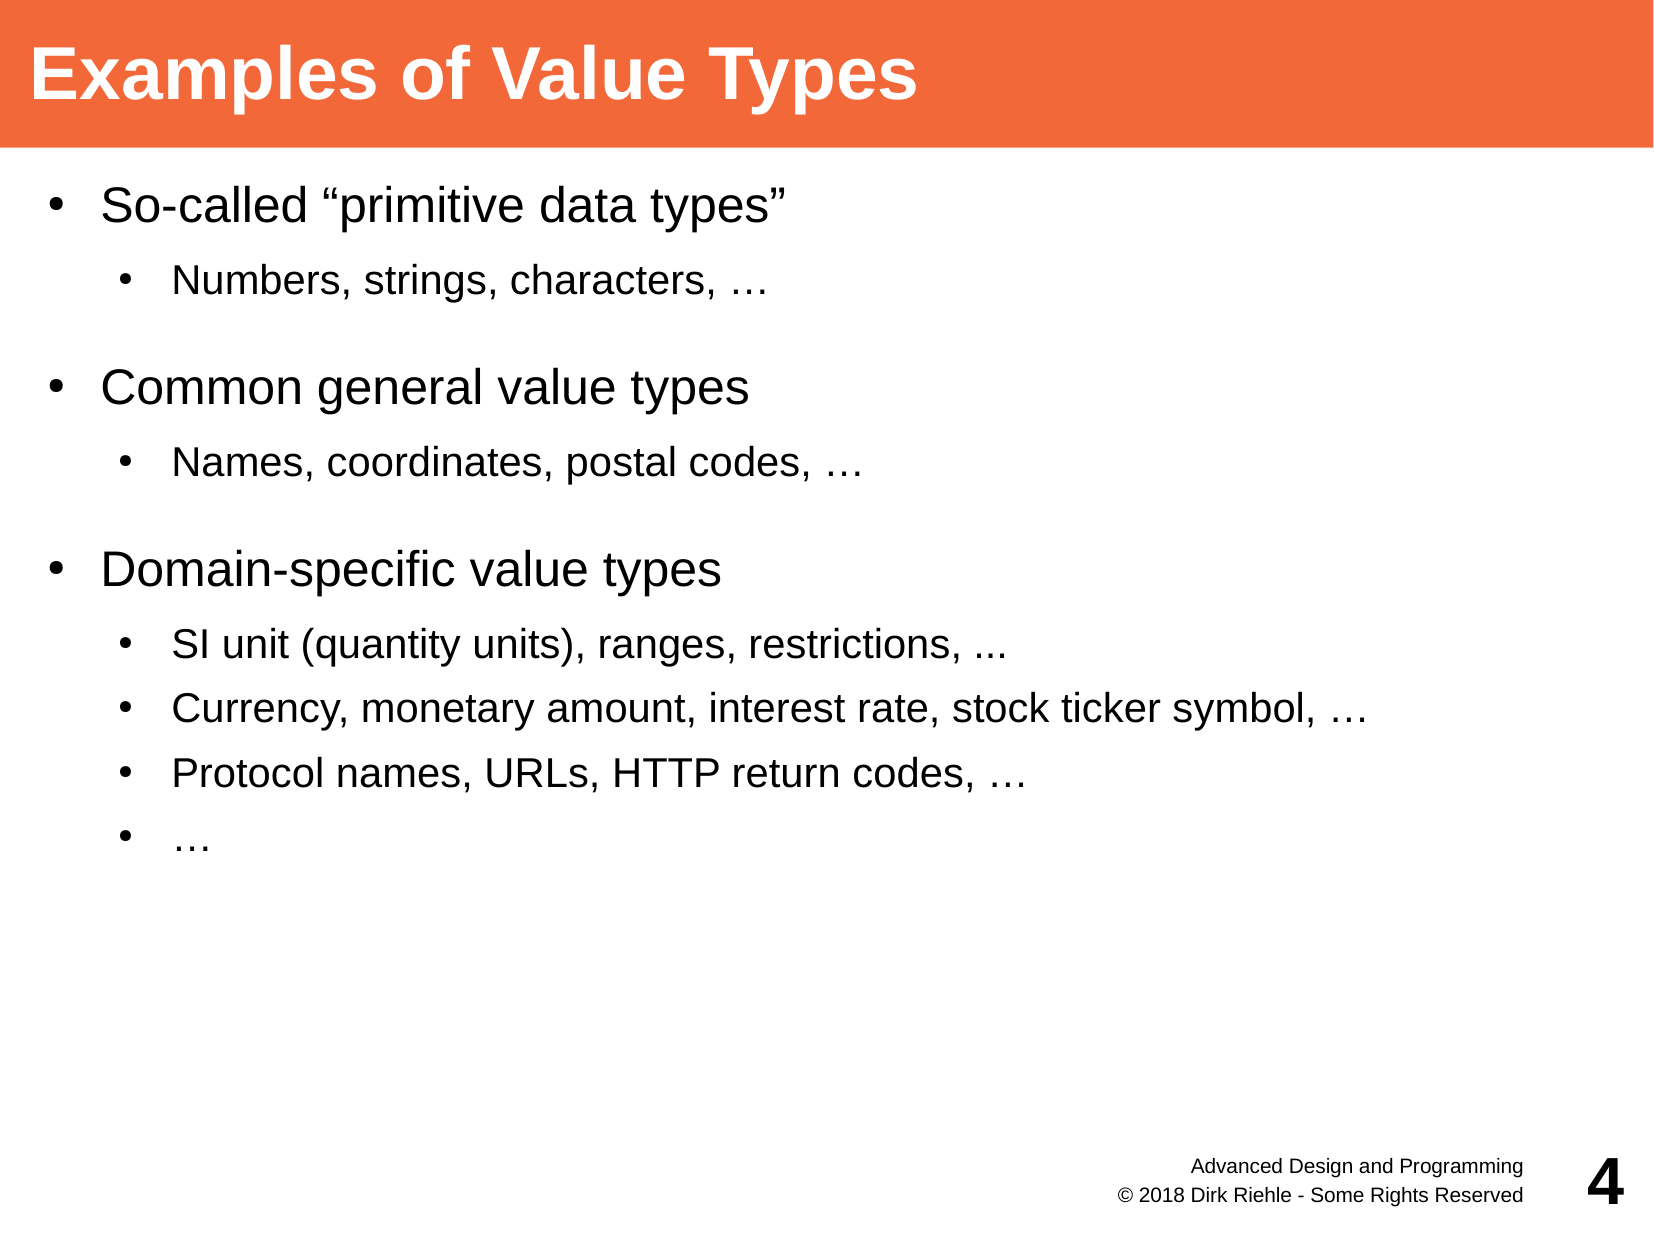

# Examples of Value Types
So-called “primitive data types”
Numbers, strings, characters, …
Common general value types
Names, coordinates, postal codes, …
Domain-specific value types
SI unit (quantity units), ranges, restrictions, ...
Currency, monetary amount, interest rate, stock ticker symbol, …
Protocol names, URLs, HTTP return codes, …
…
Advanced Design and Programming
4
© 2018 Dirk Riehle - Some Rights Reserved